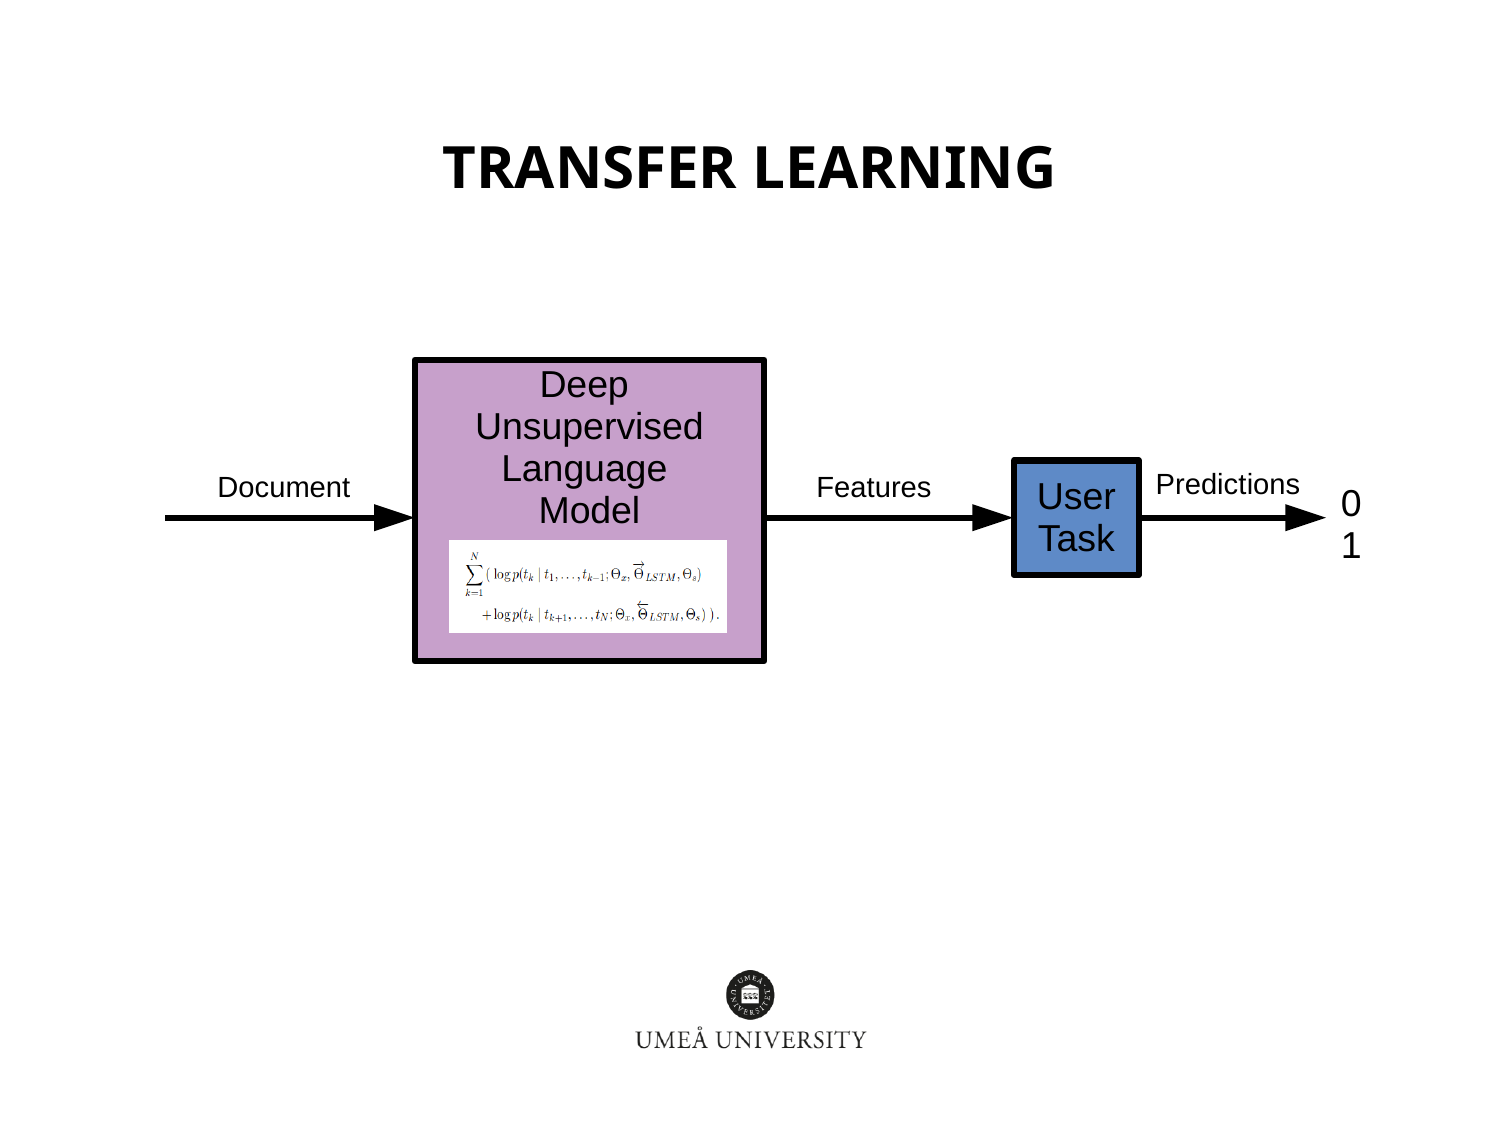

# Transfer Learning
Deep
Unsupervised
Language
Model
User
Task
Predictions
Document
Features
0
1